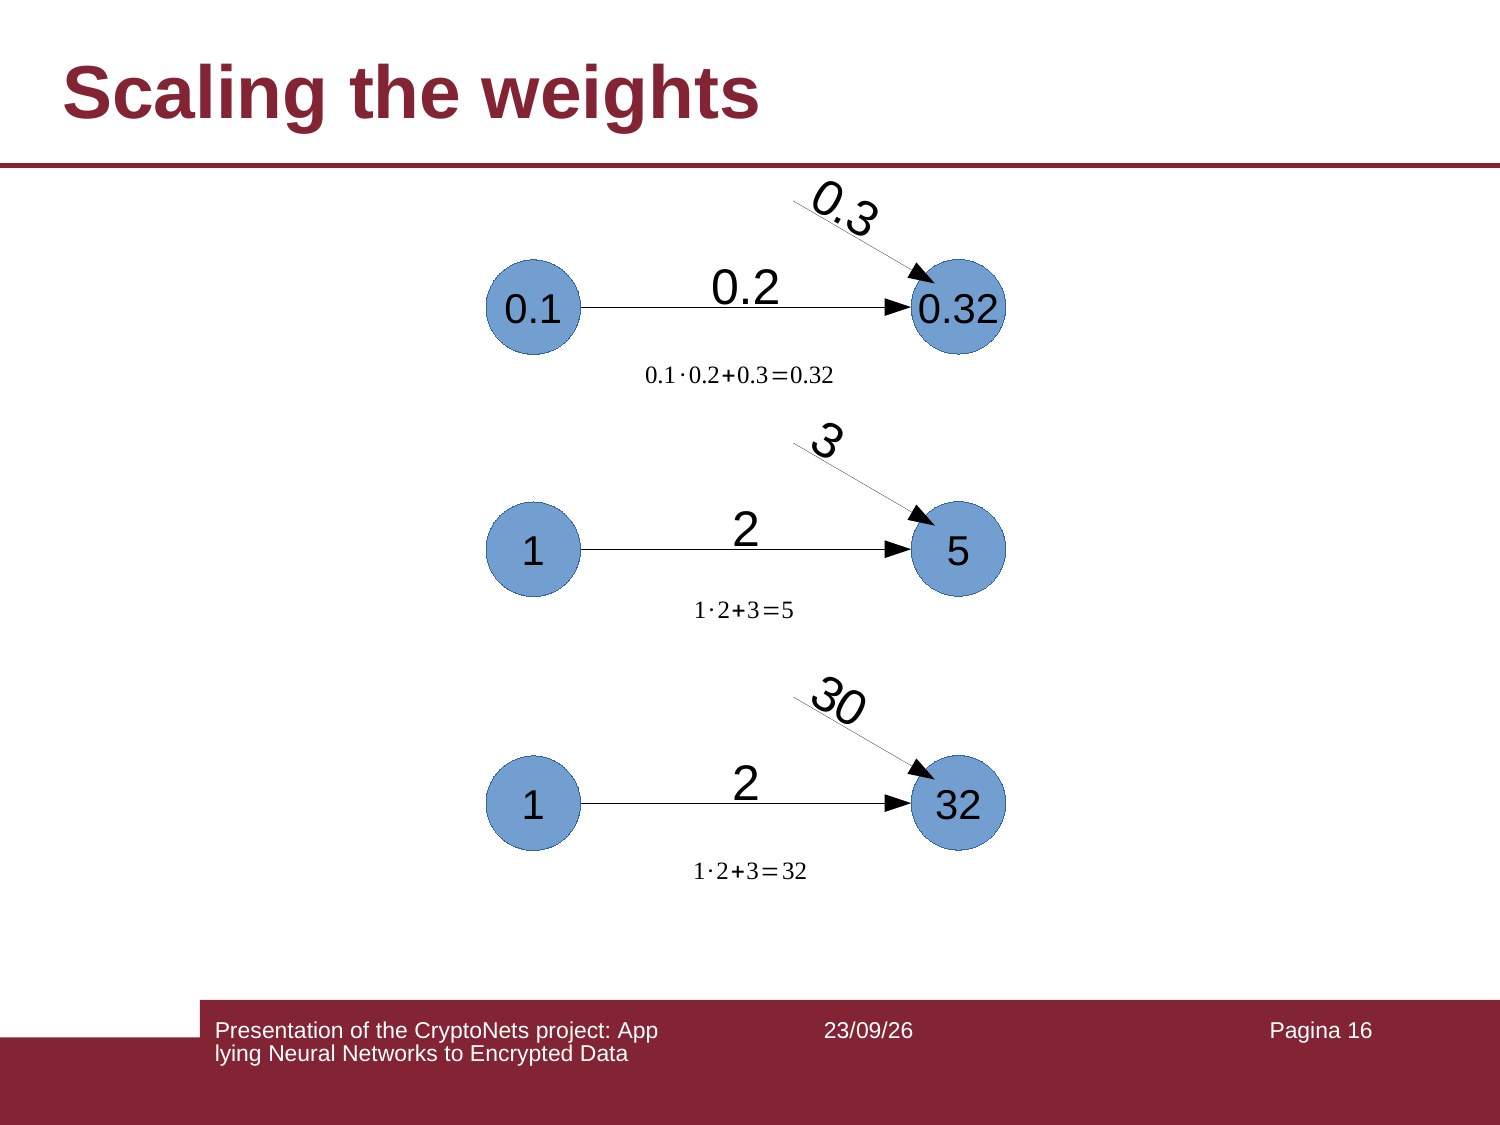

# Scaling the weights
0.3
0.32
0.1
0.2
3
5
1
2
30
32
1
2
Presentation of the CryptoNets project: Applying Neural Networks to Encrypted Data
3/10/19
16